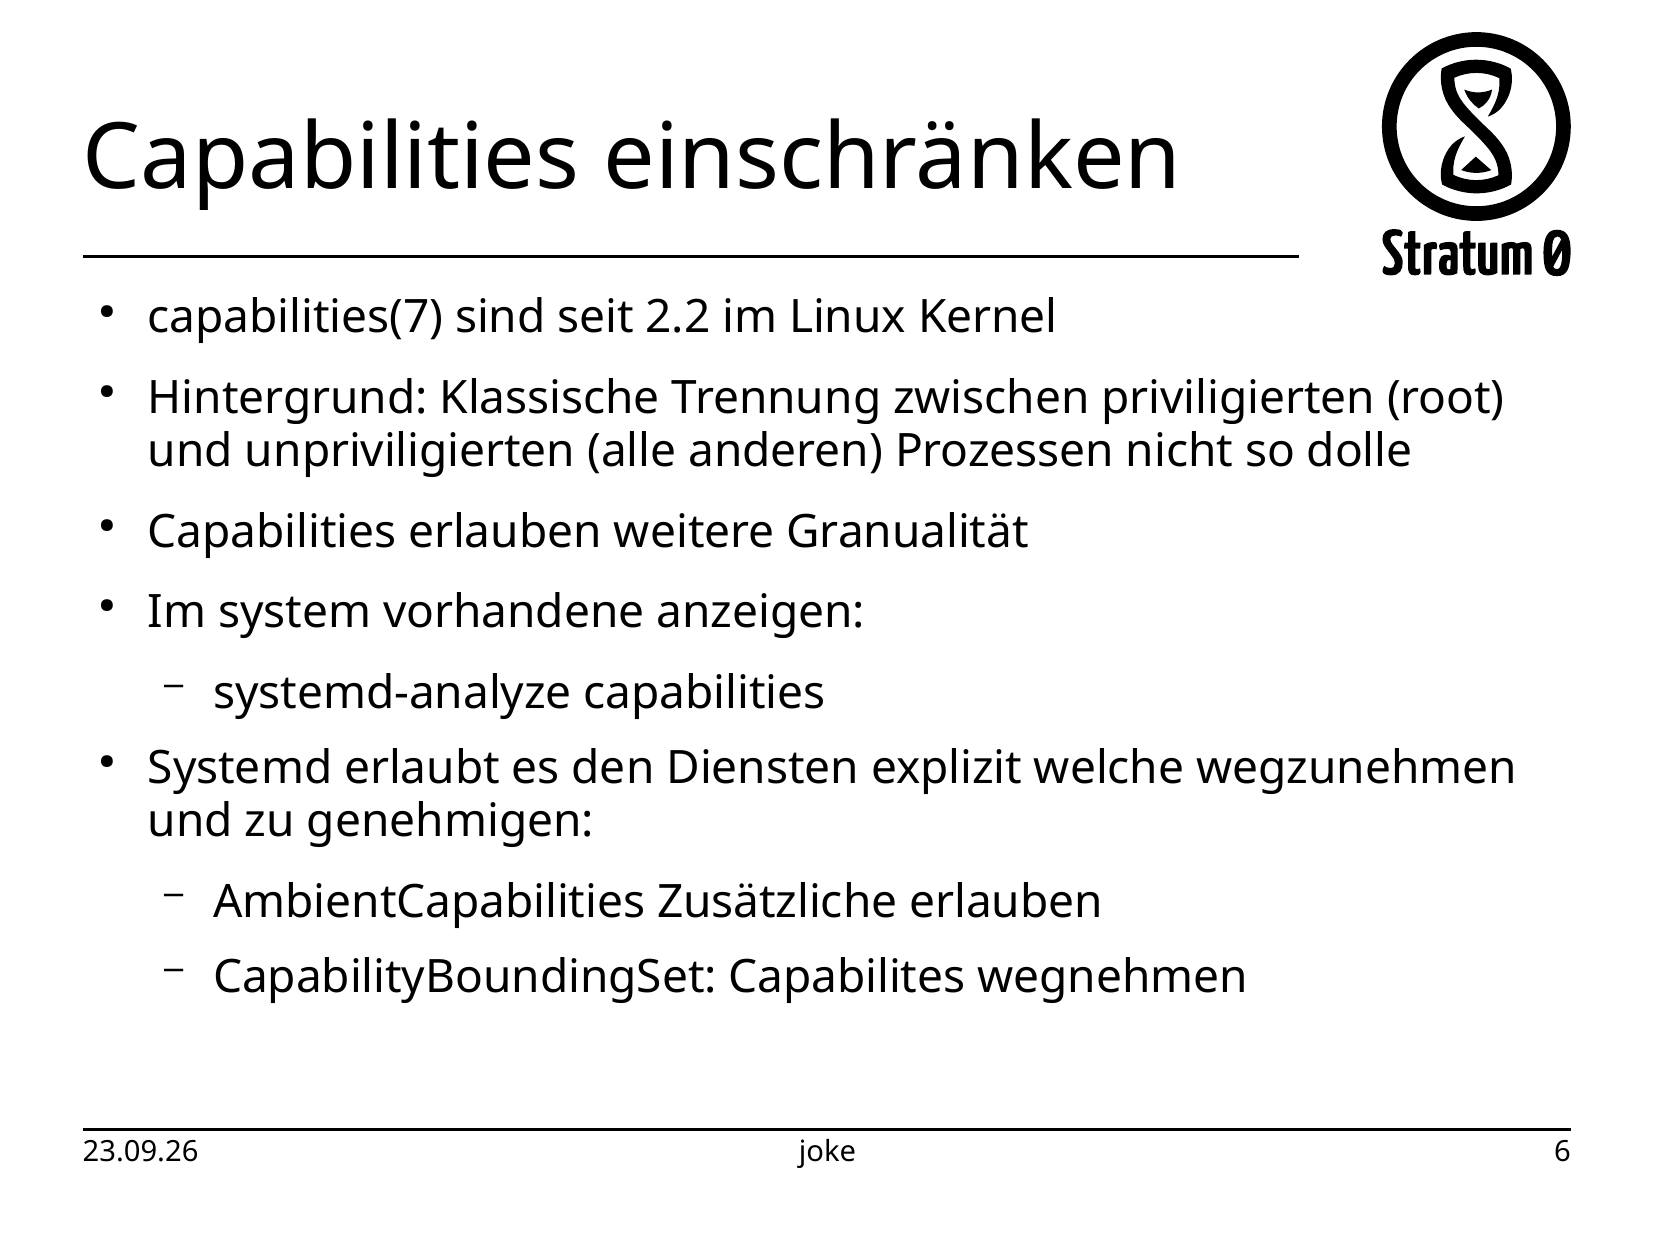

# Capabilities einschränken
capabilities(7) sind seit 2.2 im Linux Kernel
Hintergrund: Klassische Trennung zwischen priviligierten (root) und unpriviligierten (alle anderen) Prozessen nicht so dolle
Capabilities erlauben weitere Granualität
Im system vorhandene anzeigen:
systemd-analyze capabilities
Systemd erlaubt es den Diensten explizit welche wegzunehmen und zu genehmigen:
AmbientCapabilities Zusätzliche erlauben
CapabilityBoundingSet: Capabilites wegnehmen
Chrissi^
6